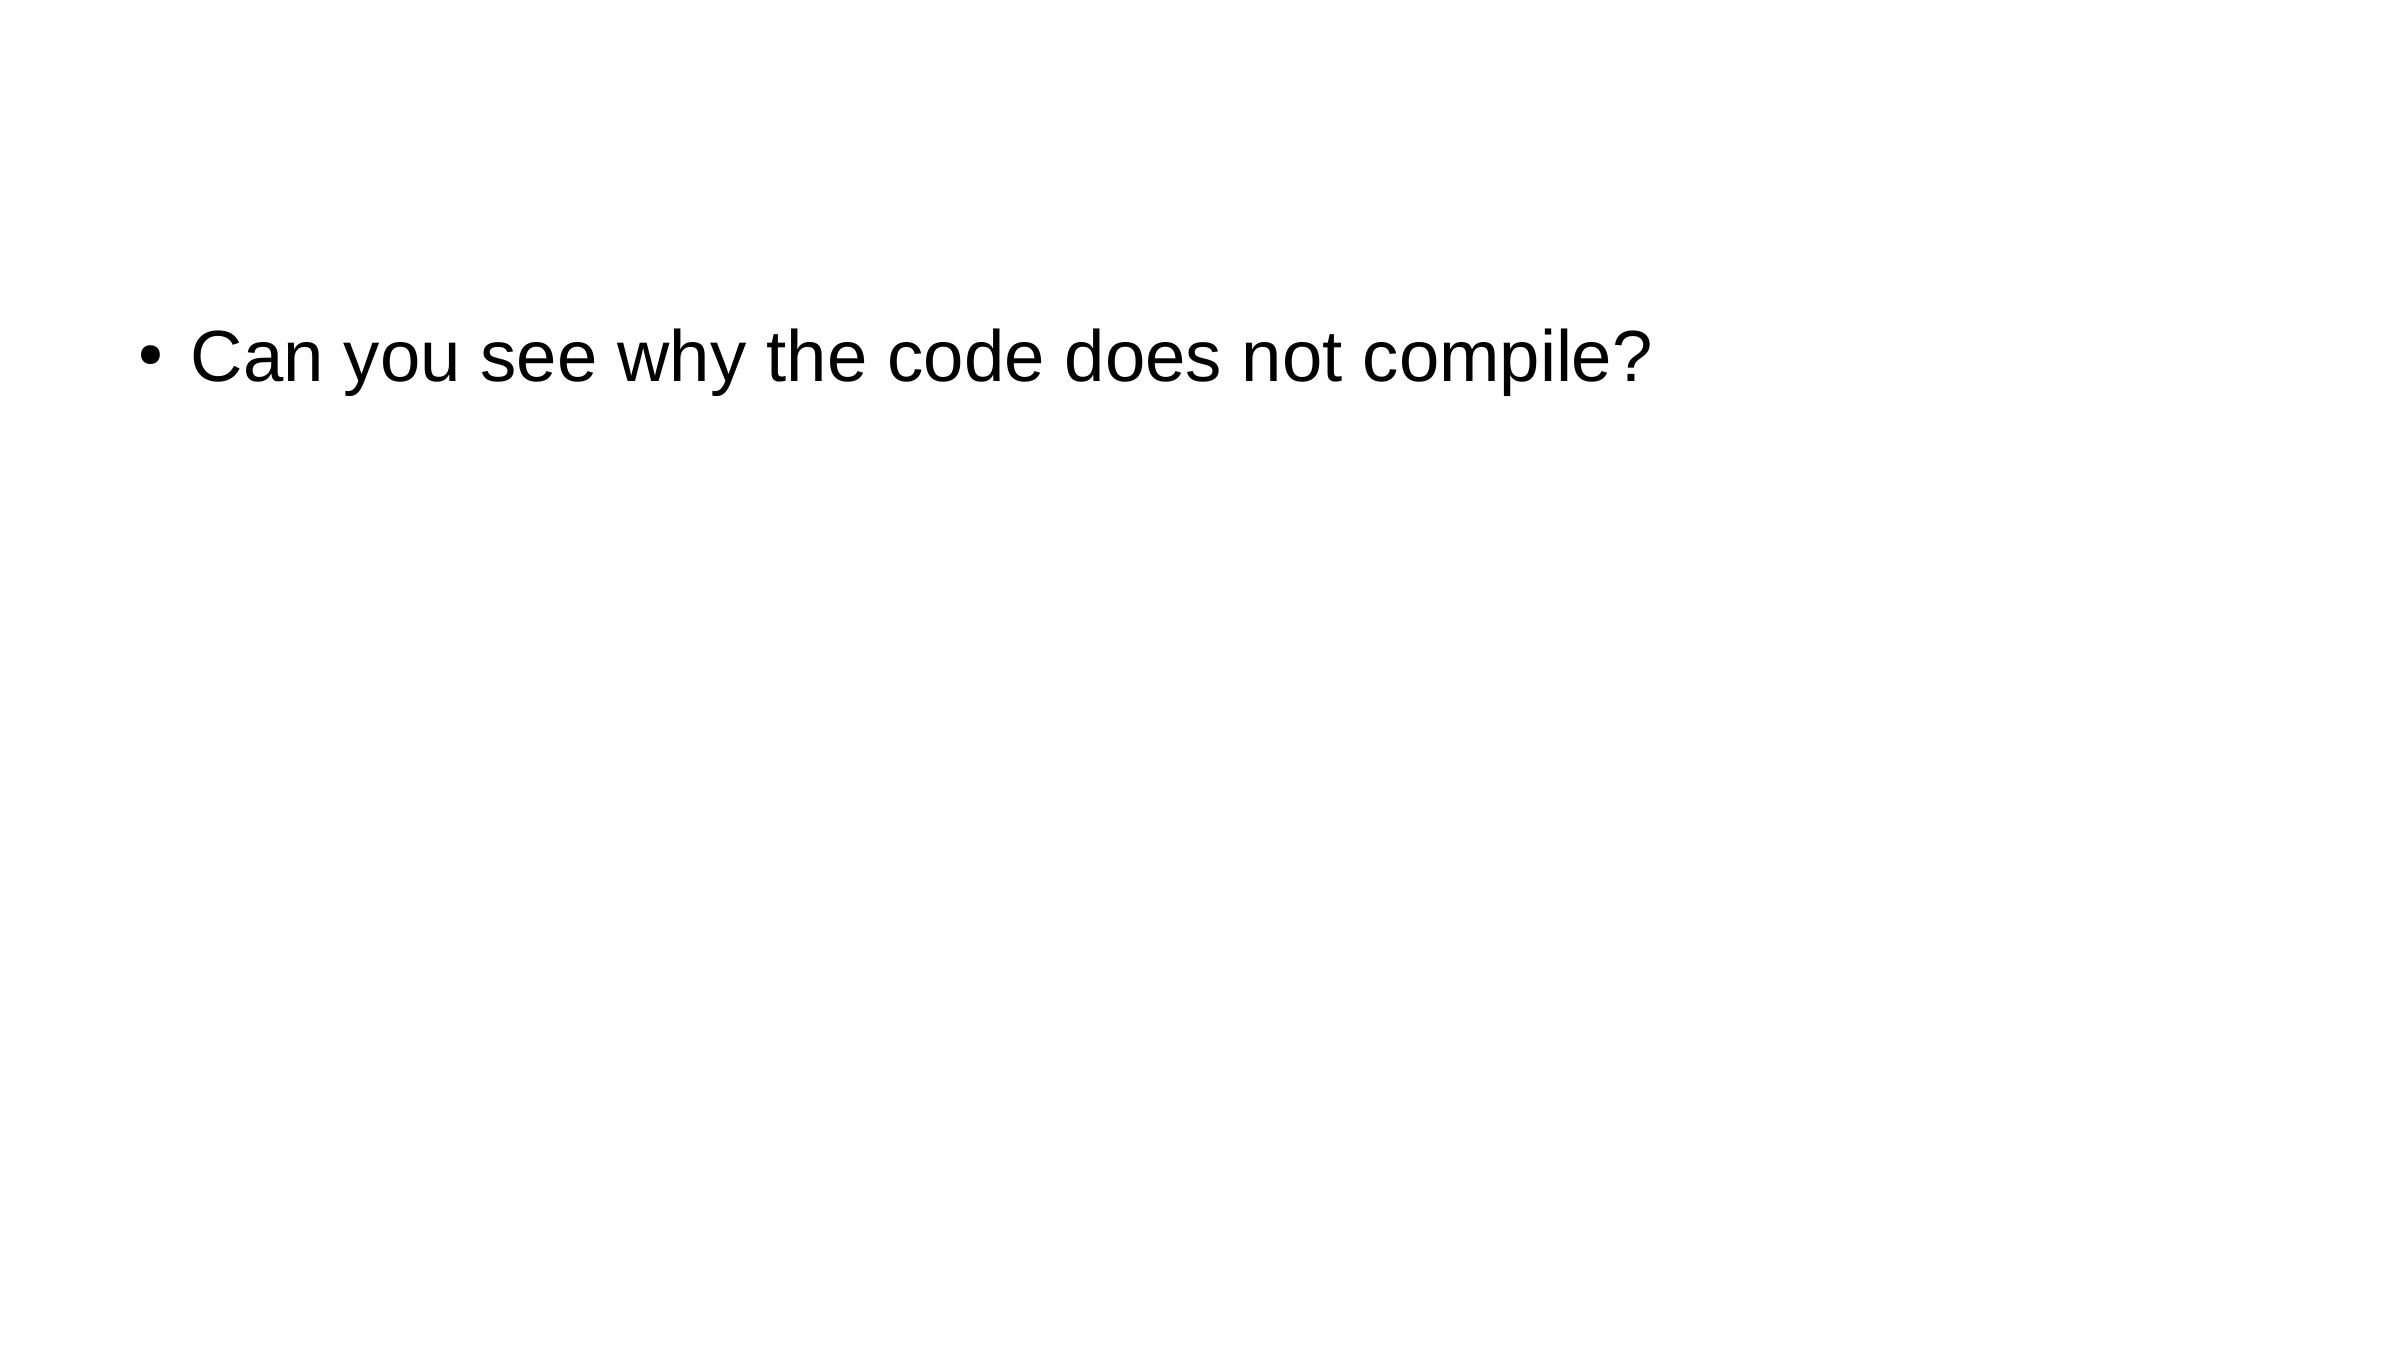

#
Can you see why the code does not compile?